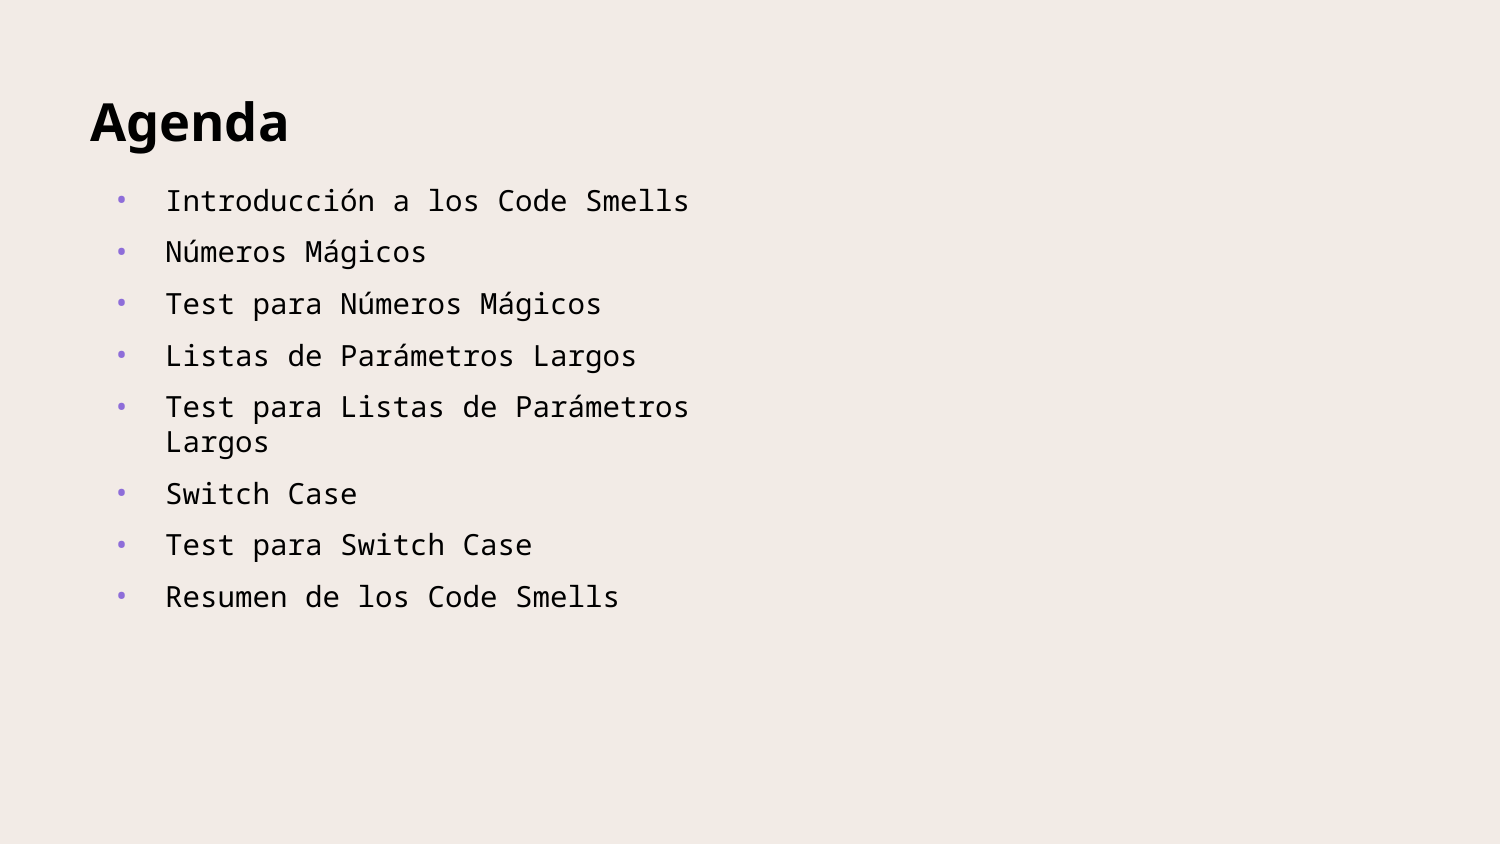

Agenda
# Introducción a los Code Smells
Números Mágicos
Test para Números Mágicos
Listas de Parámetros Largos
Test para Listas de Parámetros Largos
Switch Case
Test para Switch Case
Resumen de los Code Smells